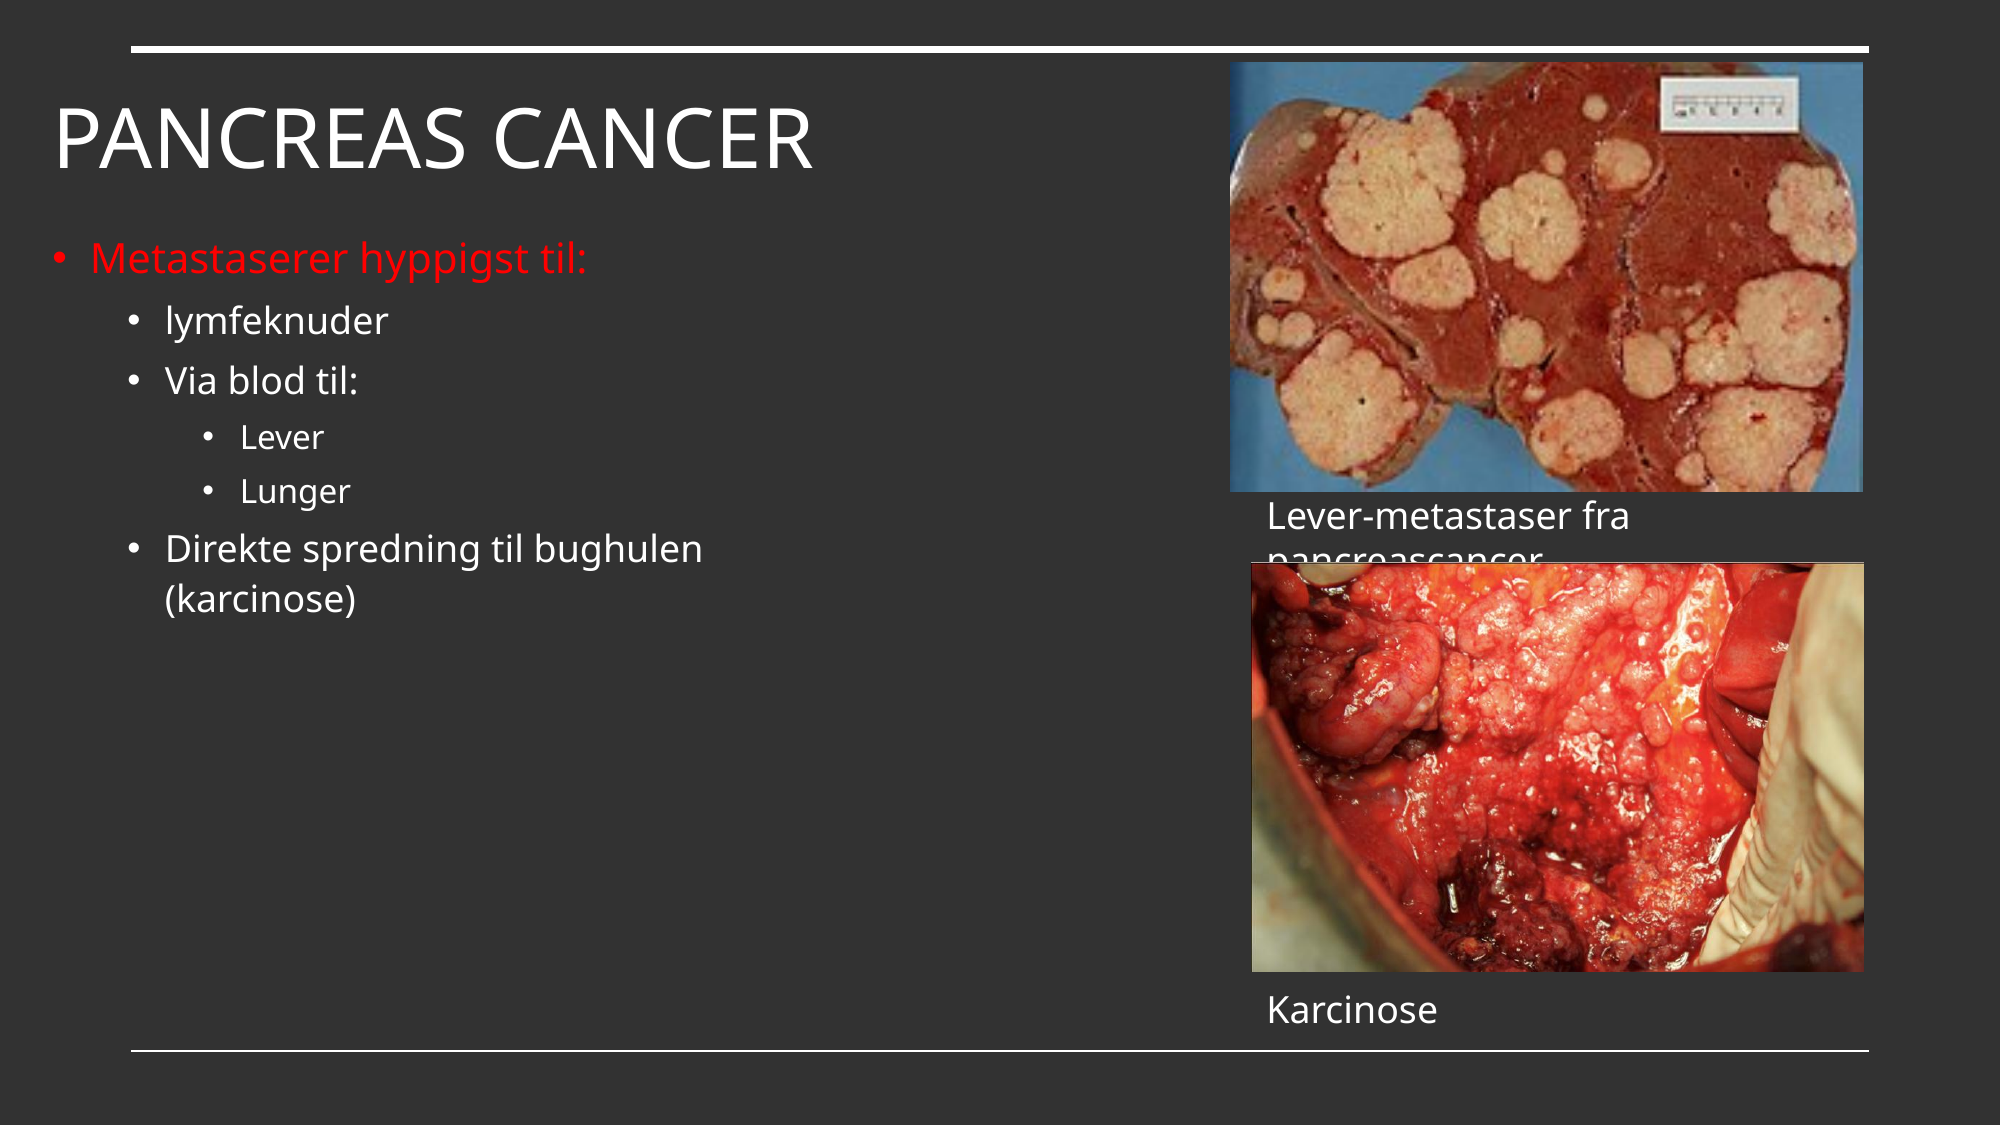

# Pancreas cancer
Metastaserer hyppigst til:
lymfeknuder
Via blod til:
Lever
Lunger
Direkte spredning til bughulen (karcinose)
Lever-metastaser fra pancreascancer
Karcinose